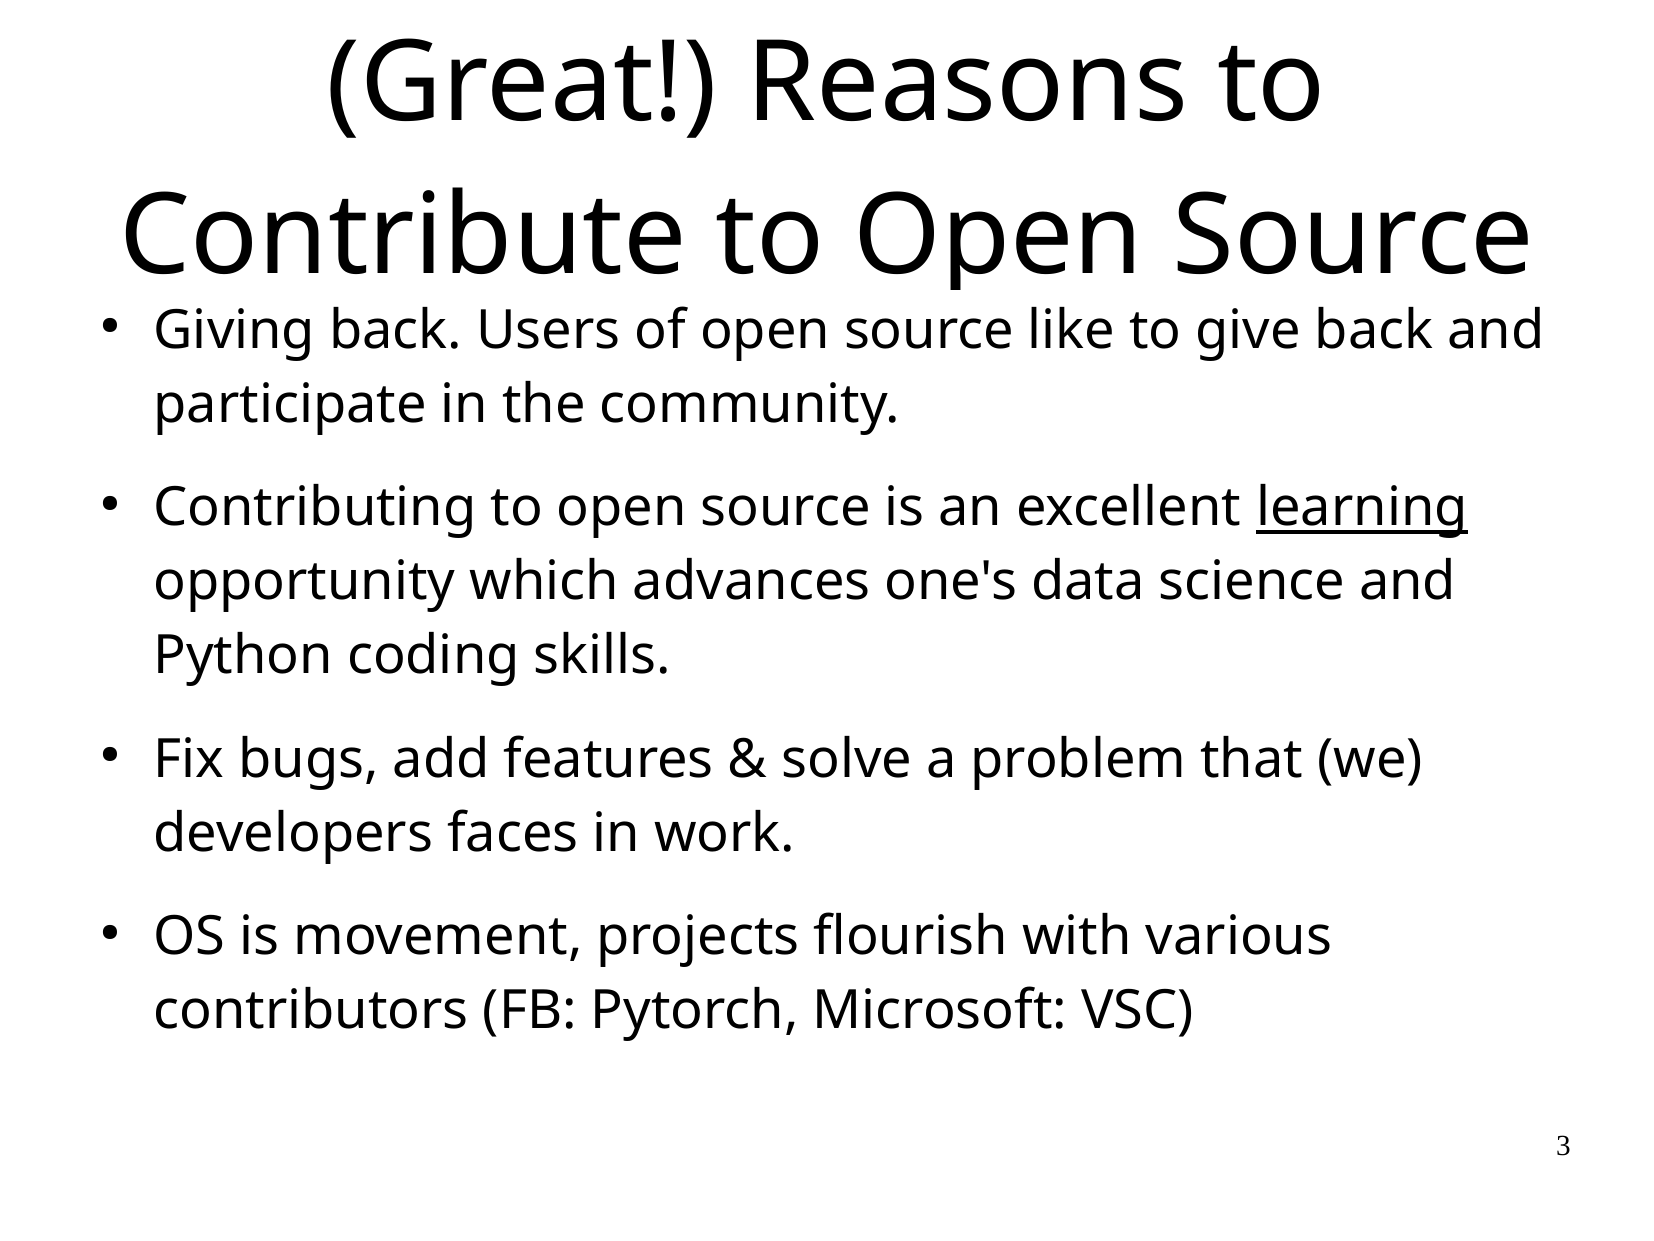

# (Great!) Reasons to Contribute to Open Source
Giving back. Users of open source like to give back and participate in the community.
Contributing to open source is an excellent learning opportunity which advances one's data science and Python coding skills.
Fix bugs, add features & solve a problem that (we) developers faces in work.
OS is movement, projects flourish with various contributors (FB: Pytorch, Microsoft: VSC)
3